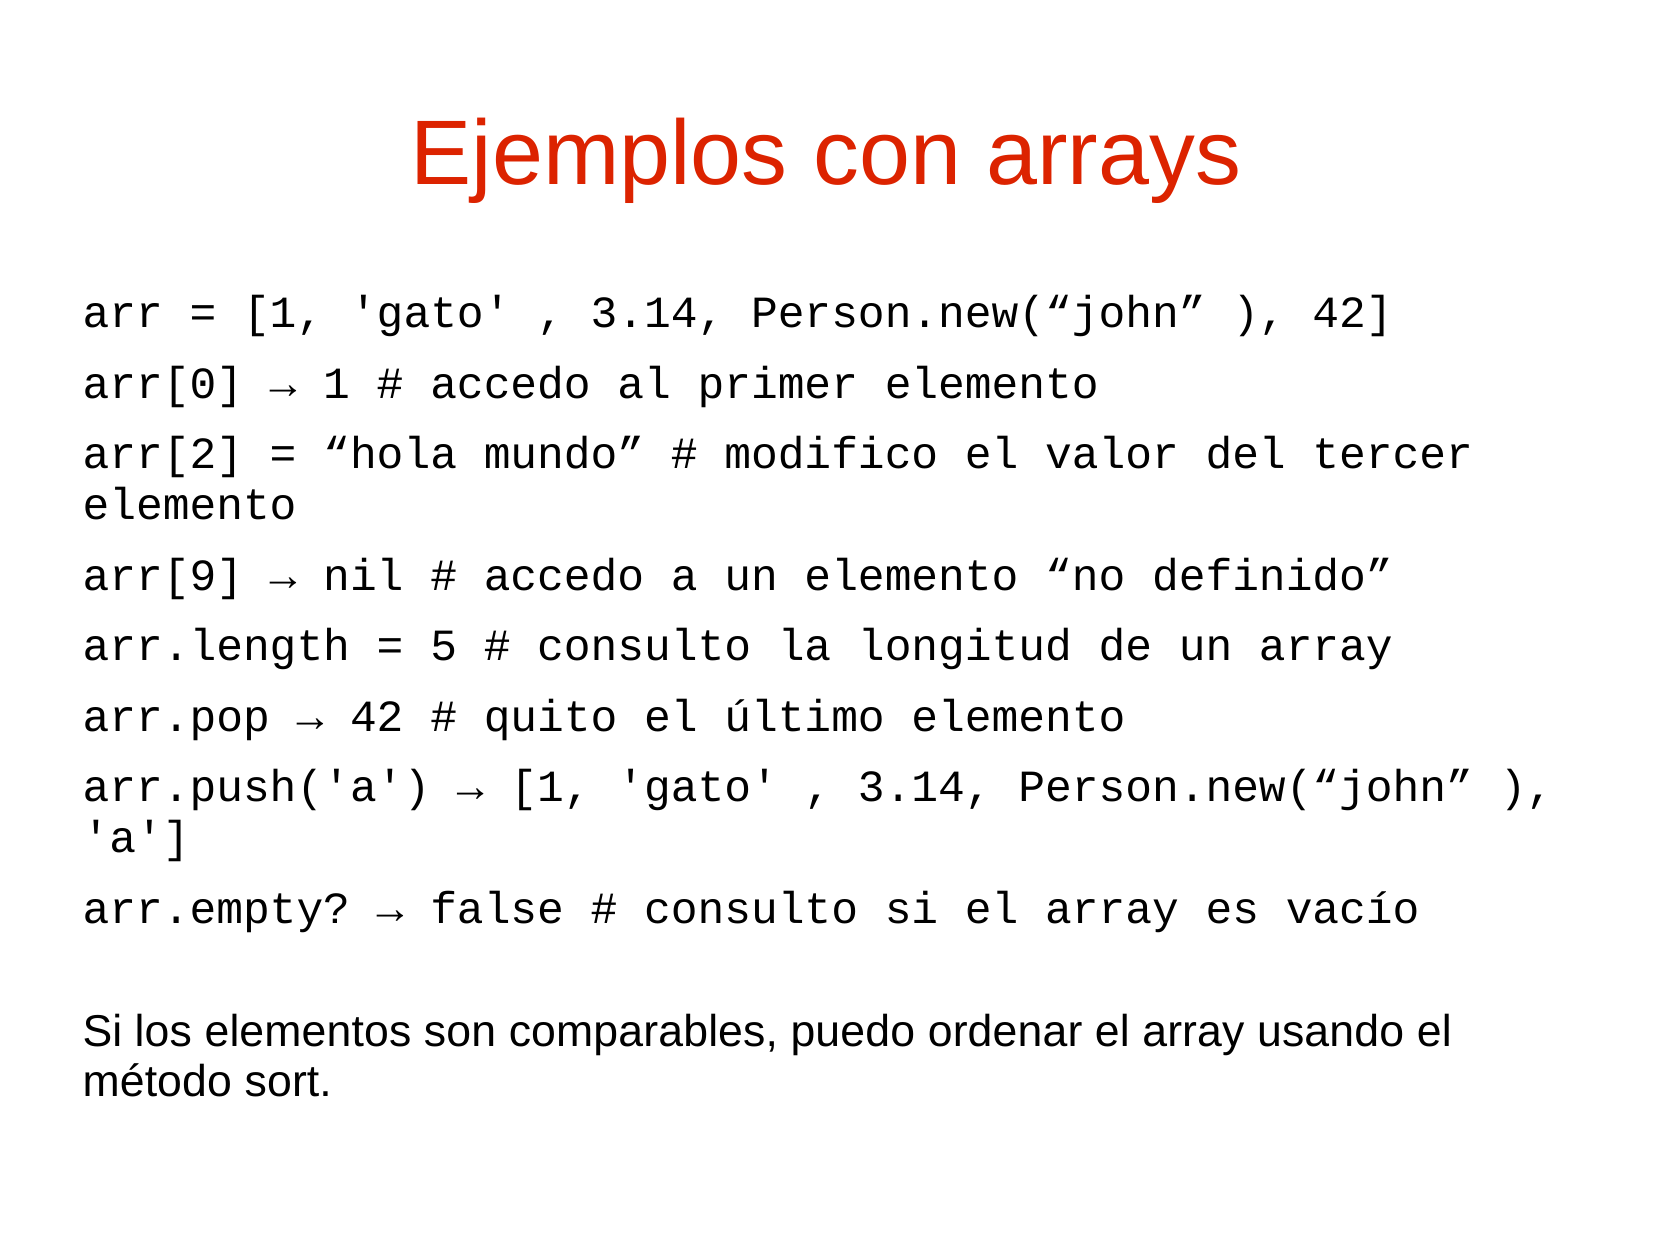

# Ejemplos con arrays
arr = [1, 'gato' , 3.14, Person.new(“john” ), 42]
arr[0] → 1 # accedo al primer elemento
arr[2] = “hola mundo” # modifico el valor del tercer elemento
arr[9] → nil # accedo a un elemento “no definido”
arr.length = 5 # consulto la longitud de un array
arr.pop → 42 # quito el último elemento
arr.push('a') → [1, 'gato' , 3.14, Person.new(“john” ), 'a']
arr.empty? → false # consulto si el array es vacío
Si los elementos son comparables, puedo ordenar el array usando el método sort.